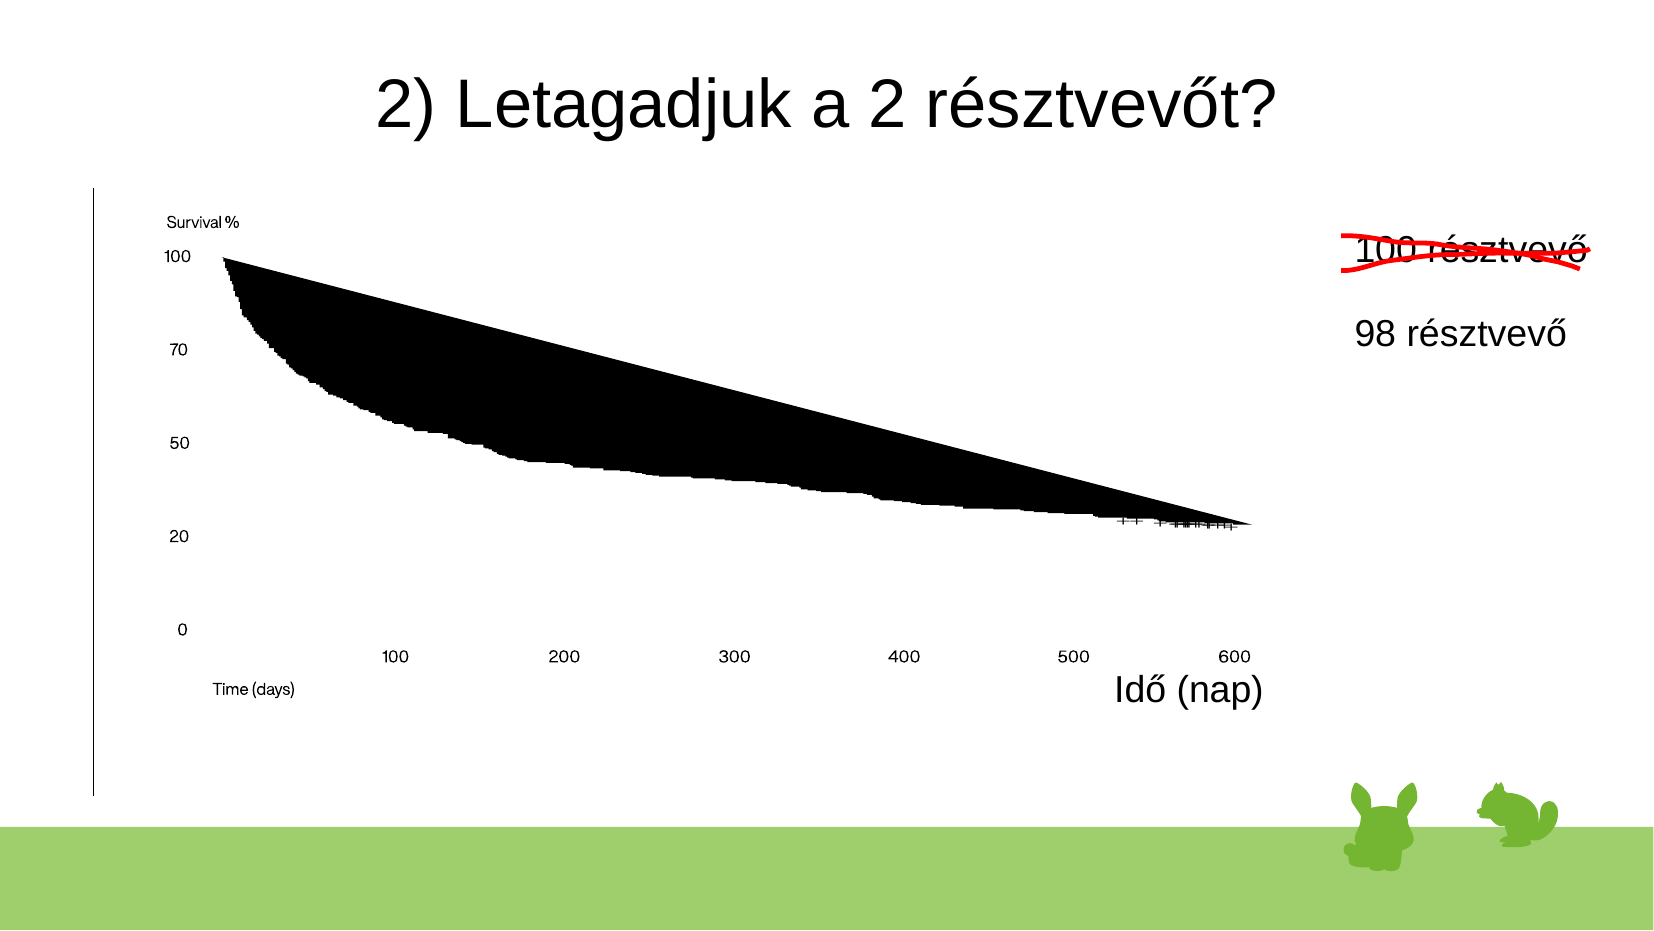

# 2) Letagadjuk a 2 résztvevőt?
100 résztvevő
98 résztvevő
Idő (nap)